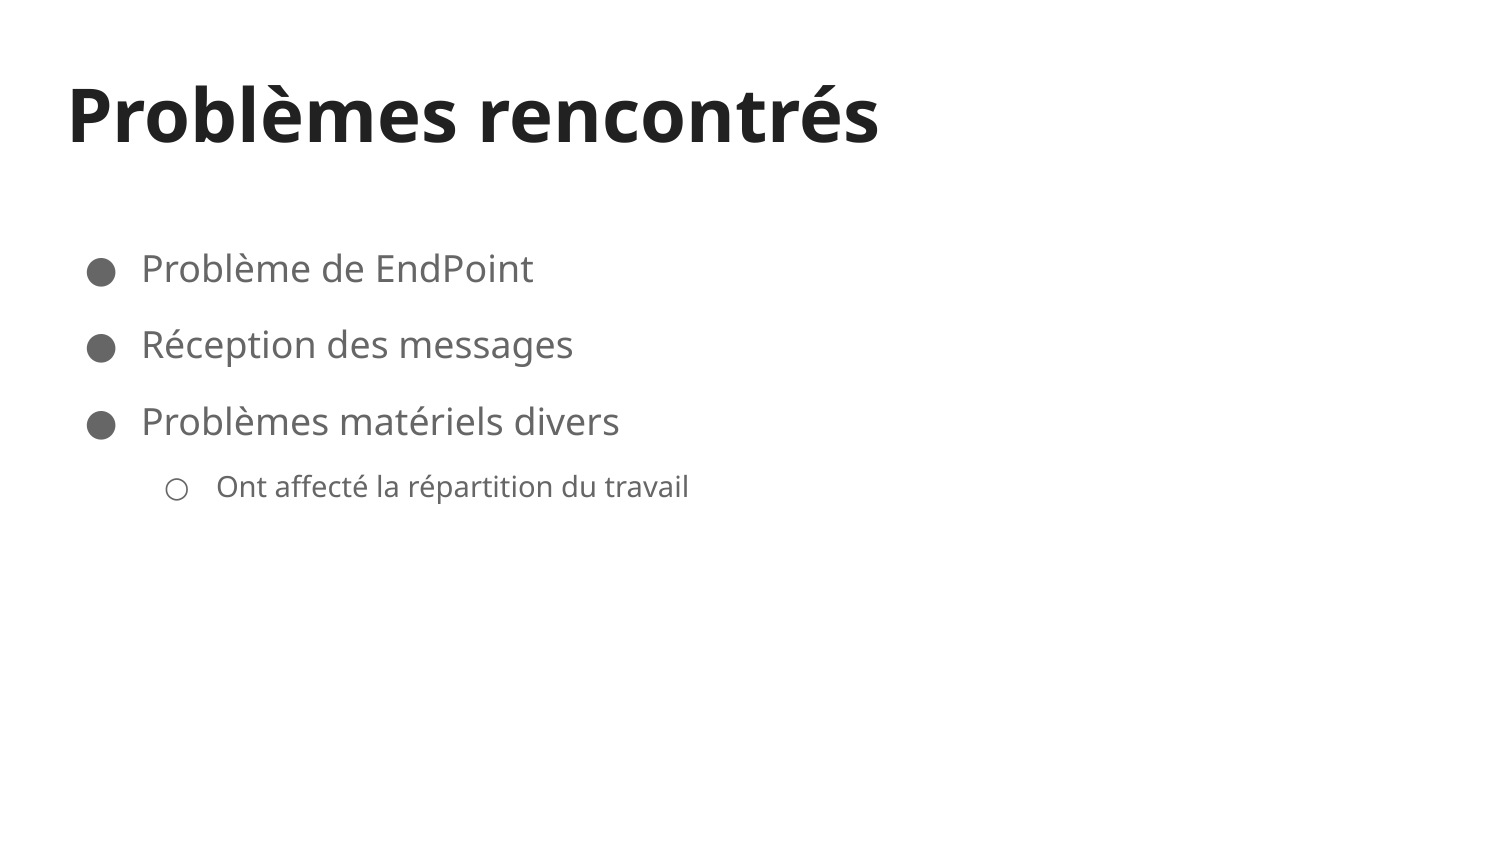

# Problèmes rencontrés
Problème de EndPoint
Réception des messages
Problèmes matériels divers
Ont affecté la répartition du travail